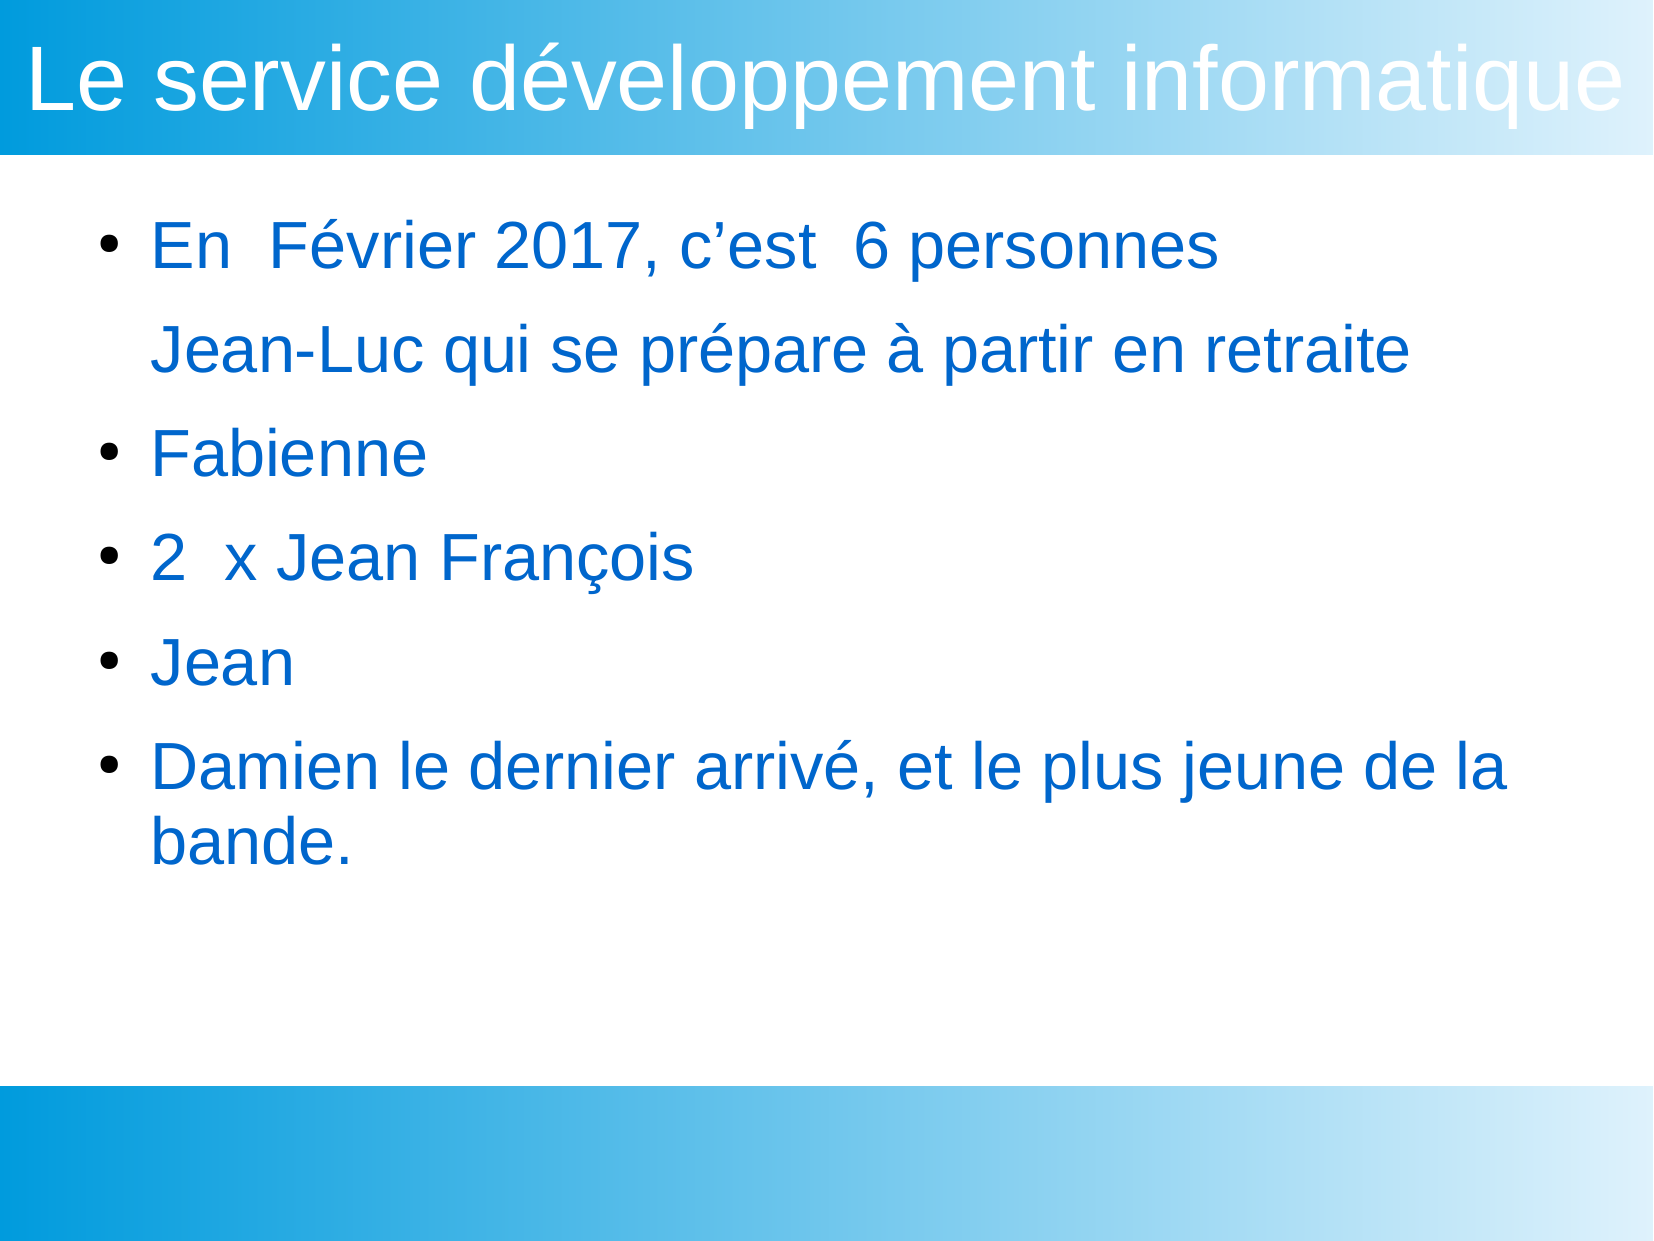

# Le service développement informatique
En Février 2017, c’est 6 personnes
Jean-Luc qui se prépare à partir en retraite
Fabienne
2 x Jean François
Jean
Damien le dernier arrivé, et le plus jeune de la bande.